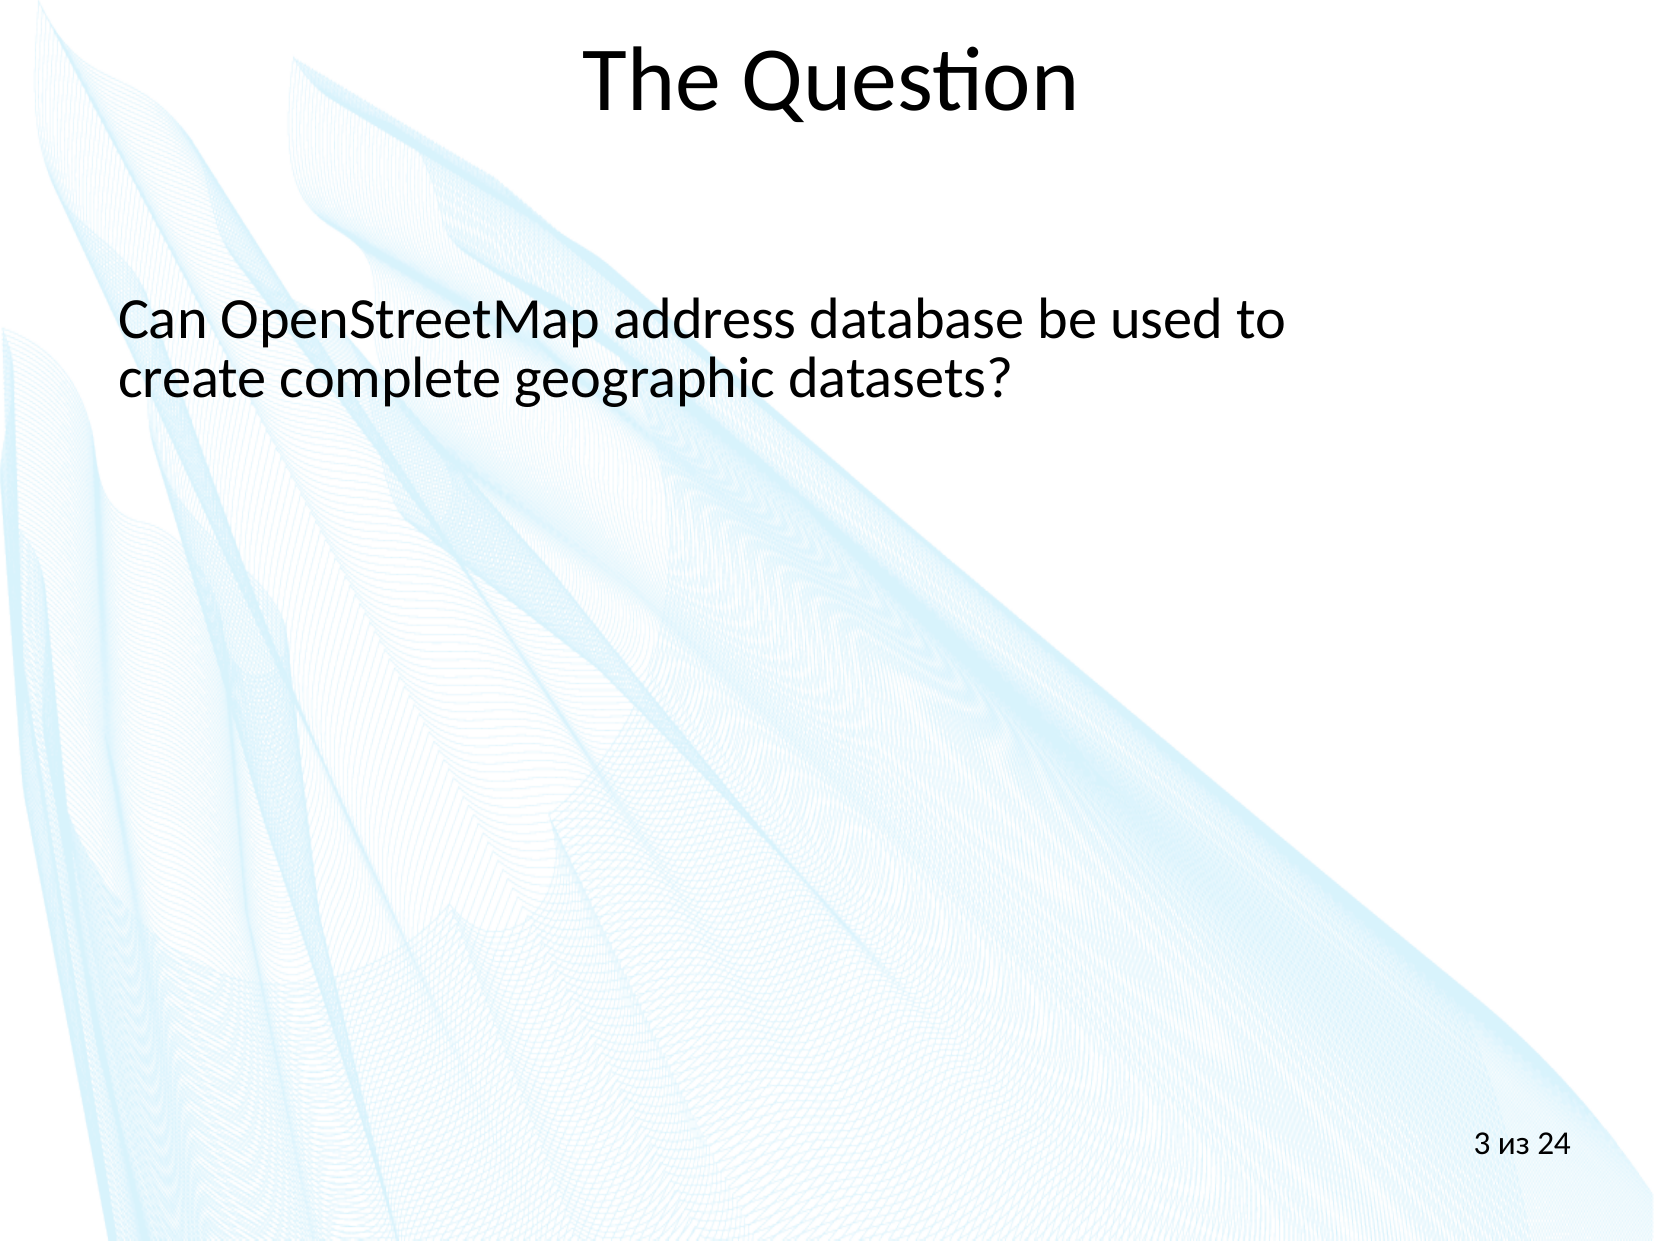

The Question
# Can OpenStreetMap address database be used to create complete geographic datasets?
3